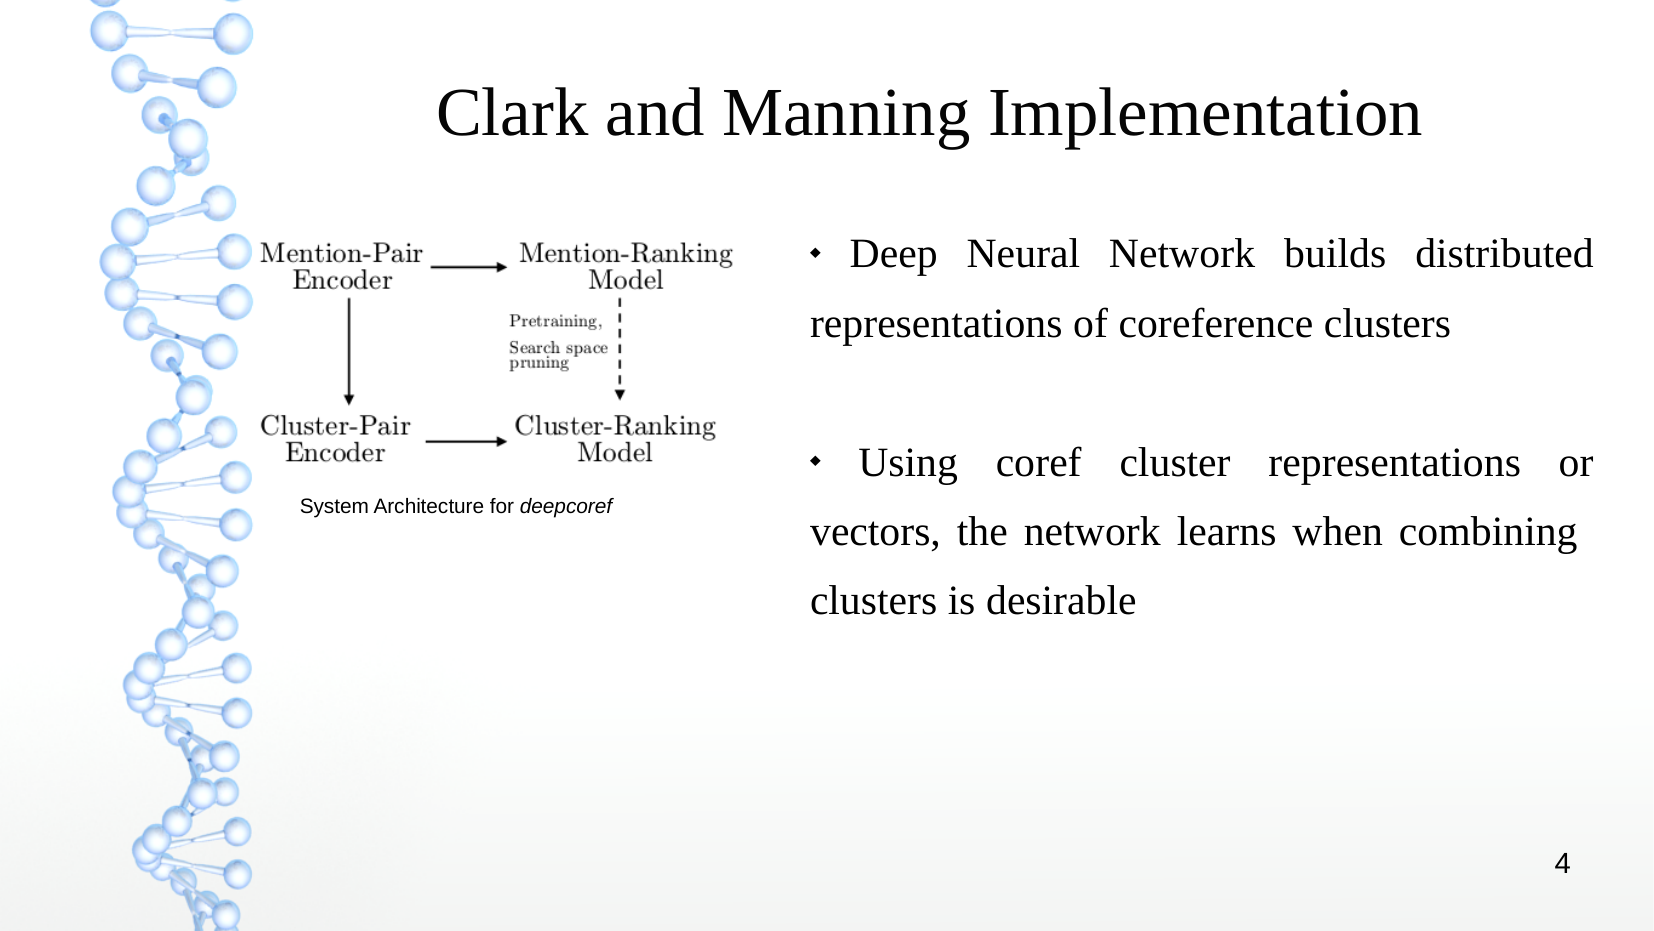

Deep Neural Network builds distributed representations of coreference clusters
 Using coref cluster representations or vectors, the network learns when combining clusters is desirable
# Clark and Manning Implementation
System Architecture for deepcoref
4